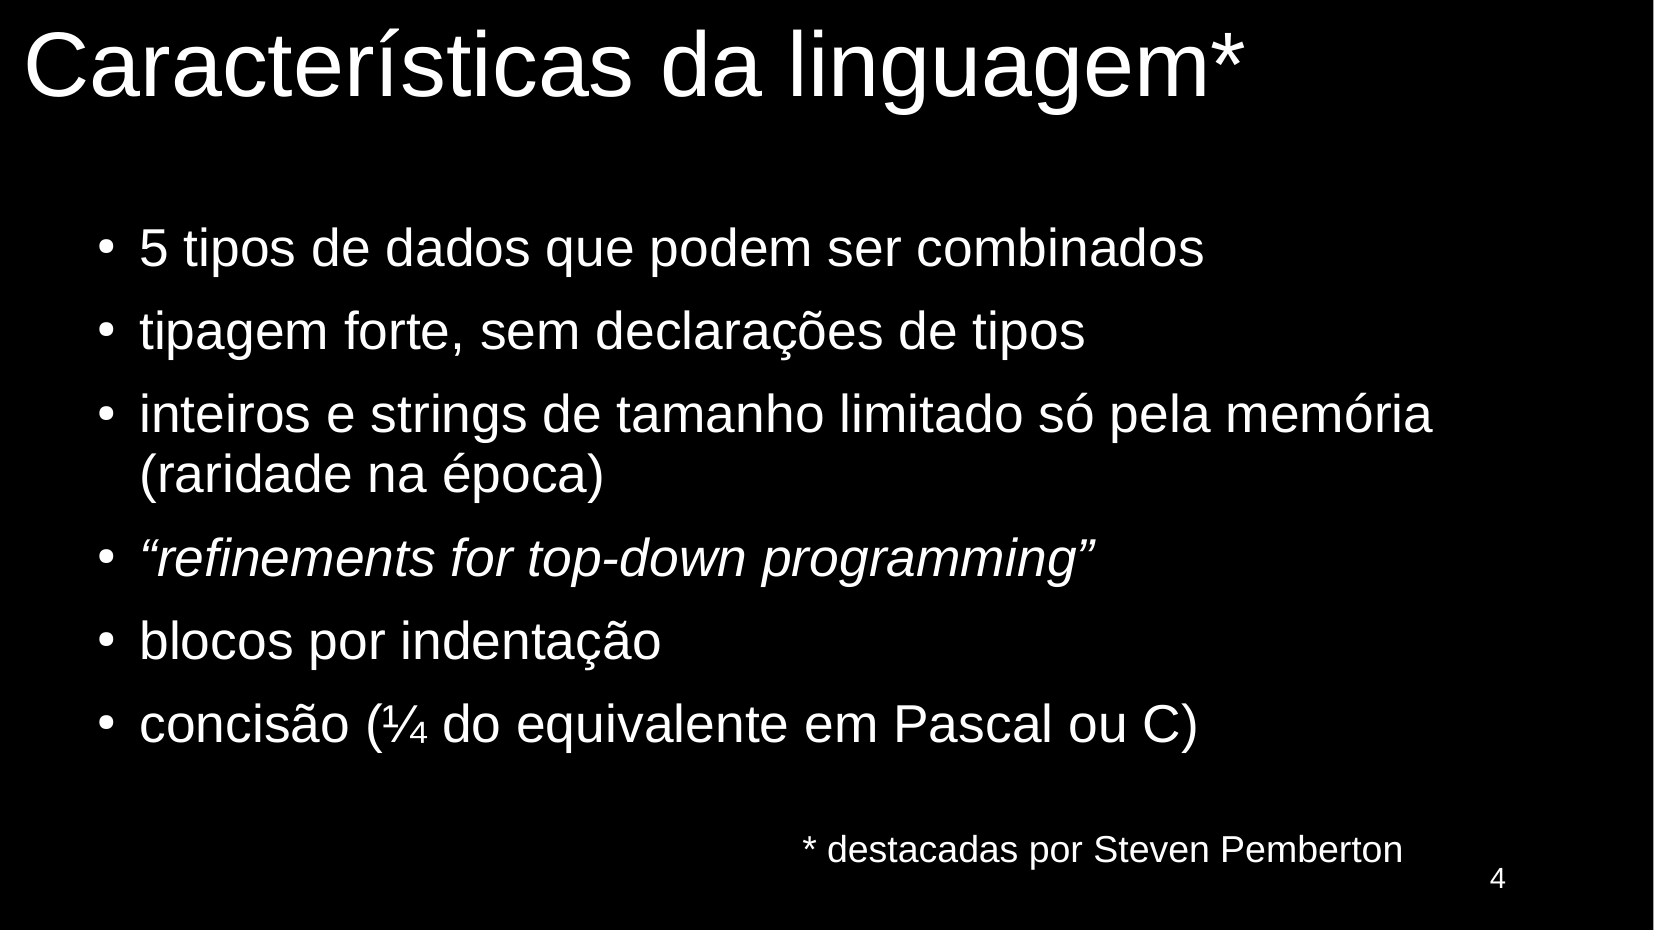

# Características da linguagem*
5 tipos de dados que podem ser combinados
tipagem forte, sem declarações de tipos
inteiros e strings de tamanho limitado só pela memória (raridade na época)
“refinements for top-down programming”
blocos por indentação
concisão (¼ do equivalente em Pascal ou C)
* destacadas por Steven Pemberton
4